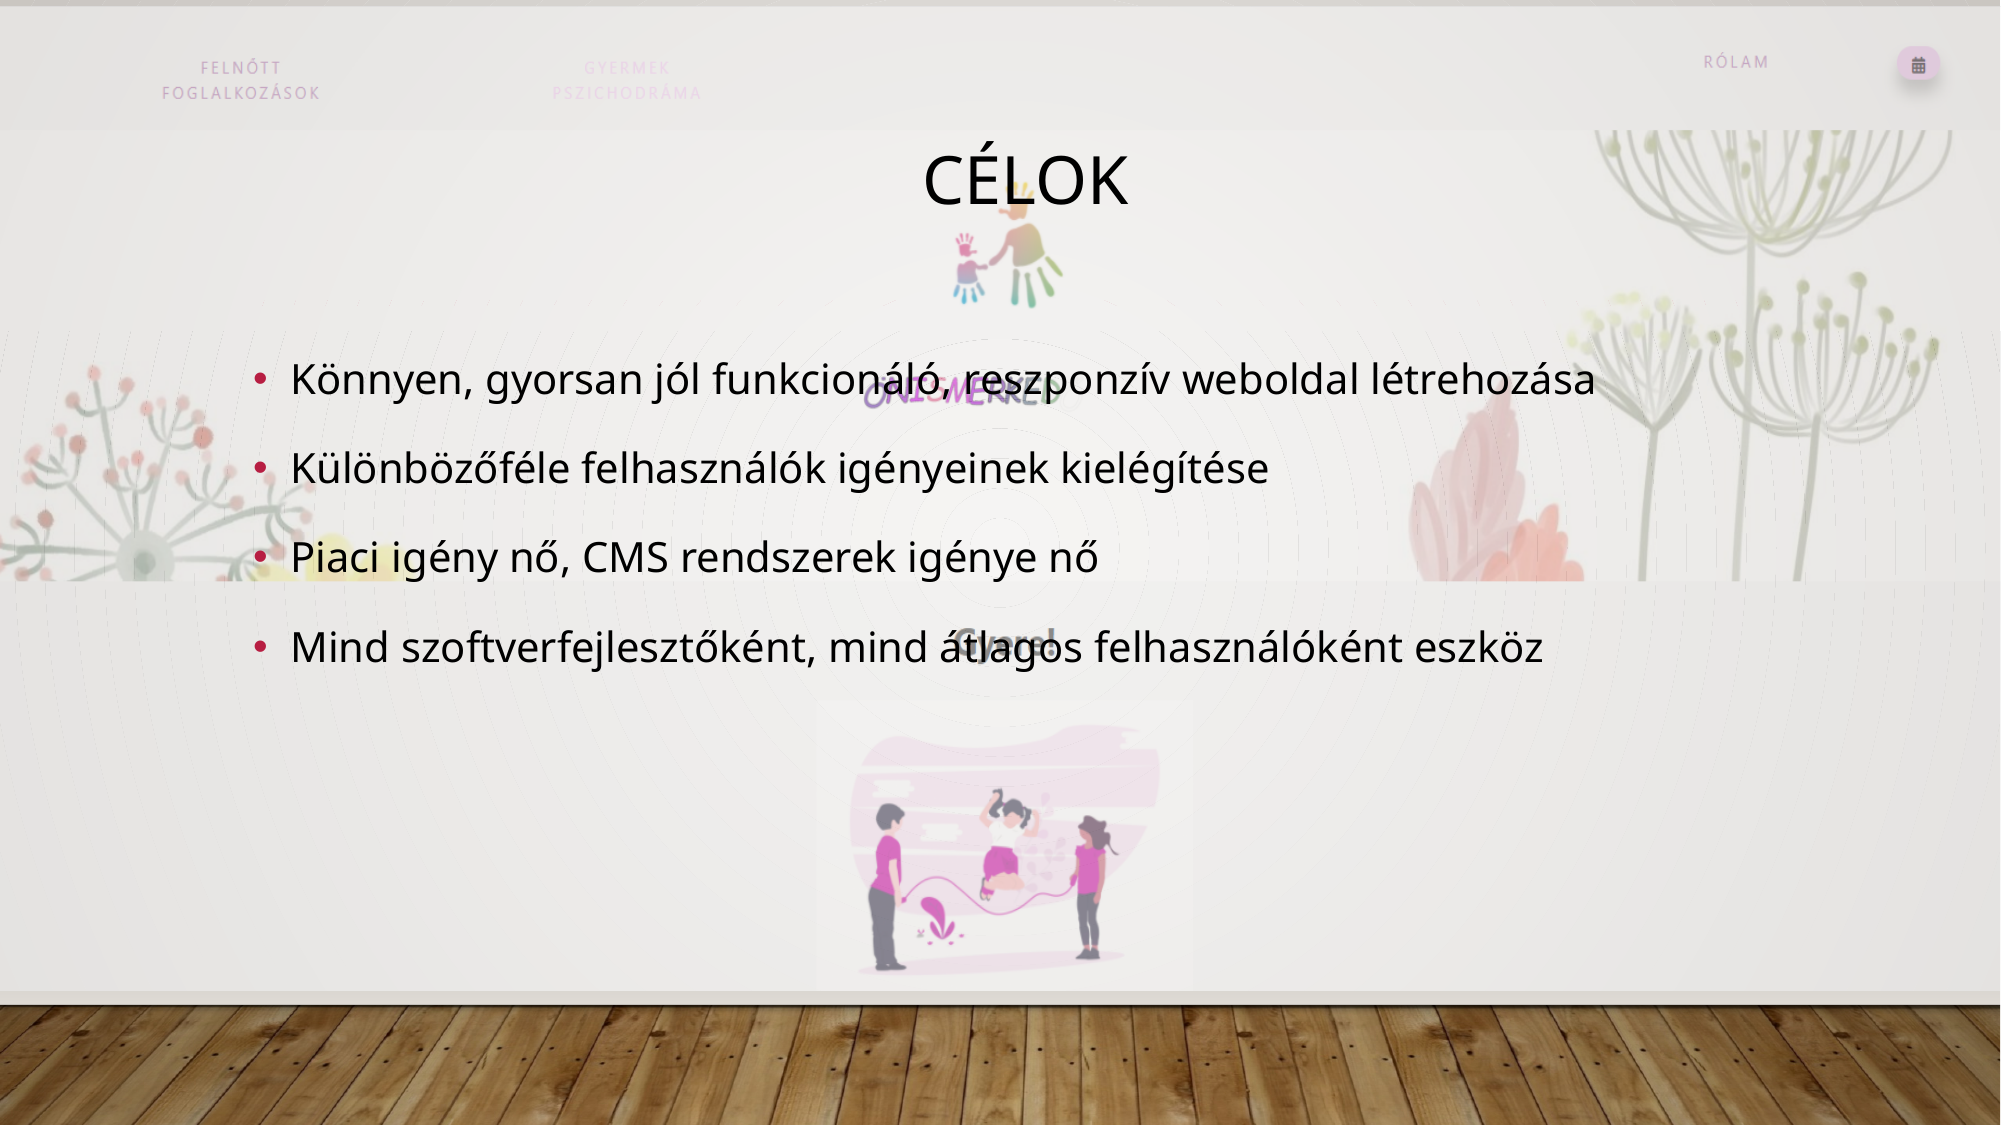

# Célok
Könnyen, gyorsan jól funkcionáló, reszponzív weboldal létrehozása
Különbözőféle felhasználók igényeinek kielégítése
Piaci igény nő, CMS rendszerek igénye nő
Mind szoftverfejlesztőként, mind átlagos felhasználóként eszköz